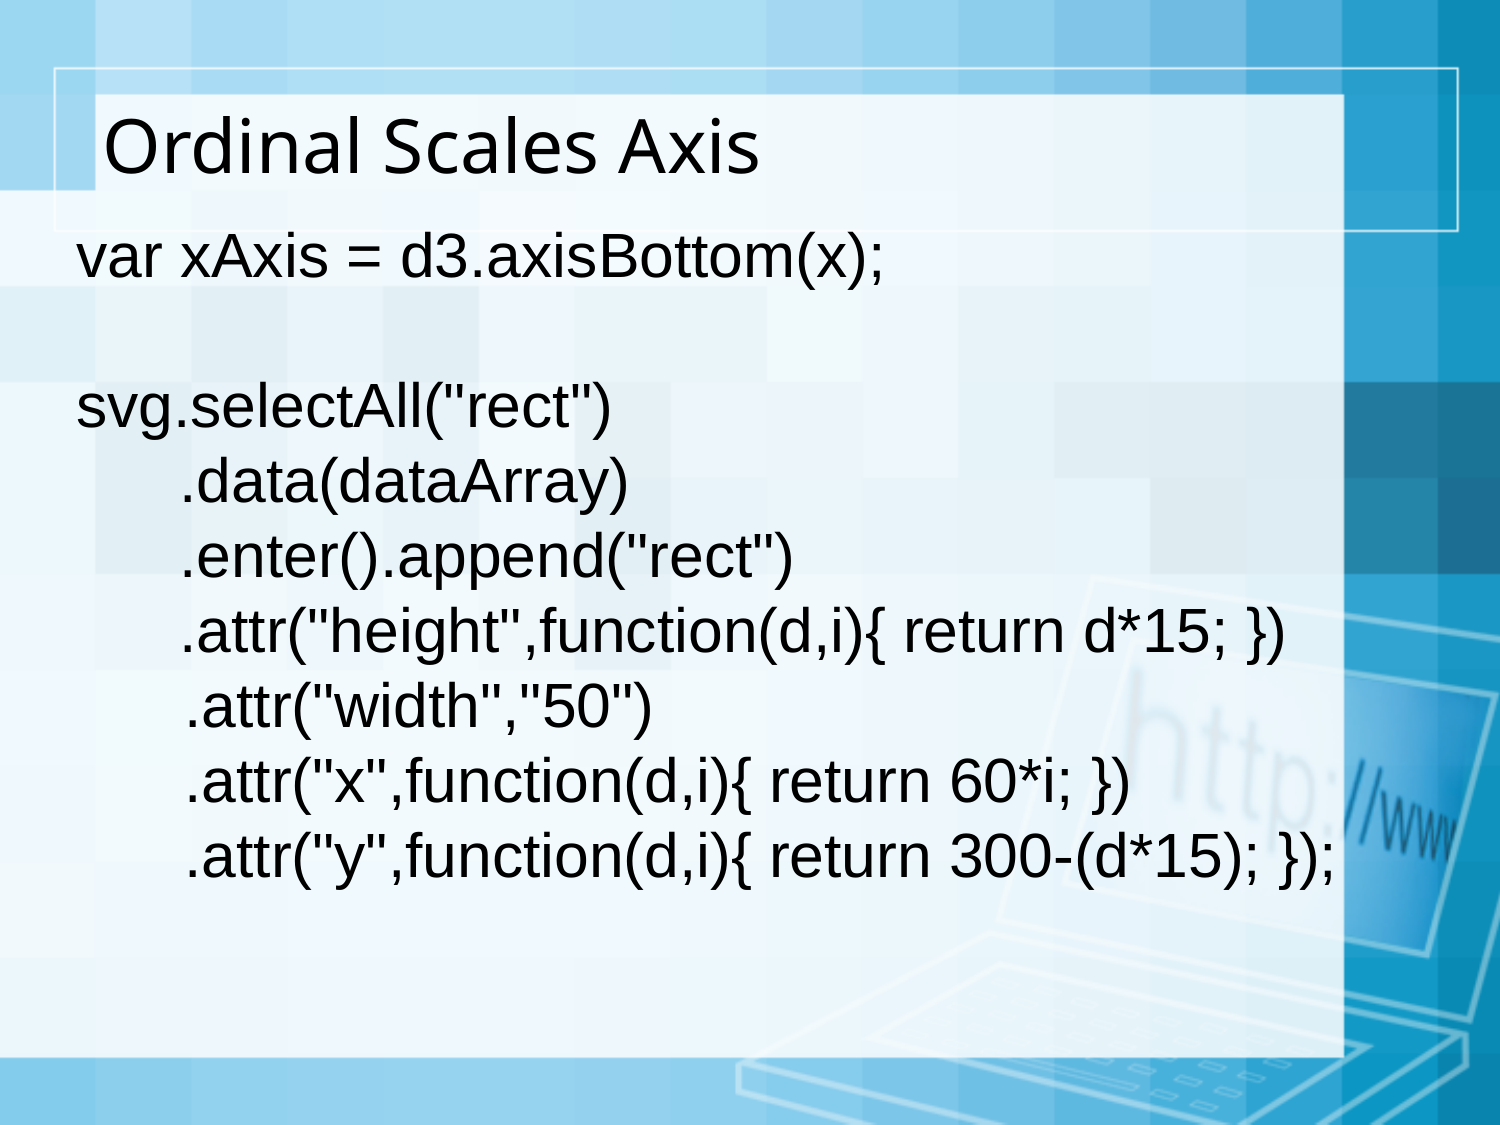

# Ordinal Scales Axis
var xAxis = d3.axisBottom(x);
svg.selectAll("rect")
 .data(dataArray)
 .enter().append("rect")
 .attr("height",function(d,i){ return d*15; })
	 .attr("width","50")
	 .attr("x",function(d,i){ return 60*i; })
	 .attr("y",function(d,i){ return 300-(d*15); });